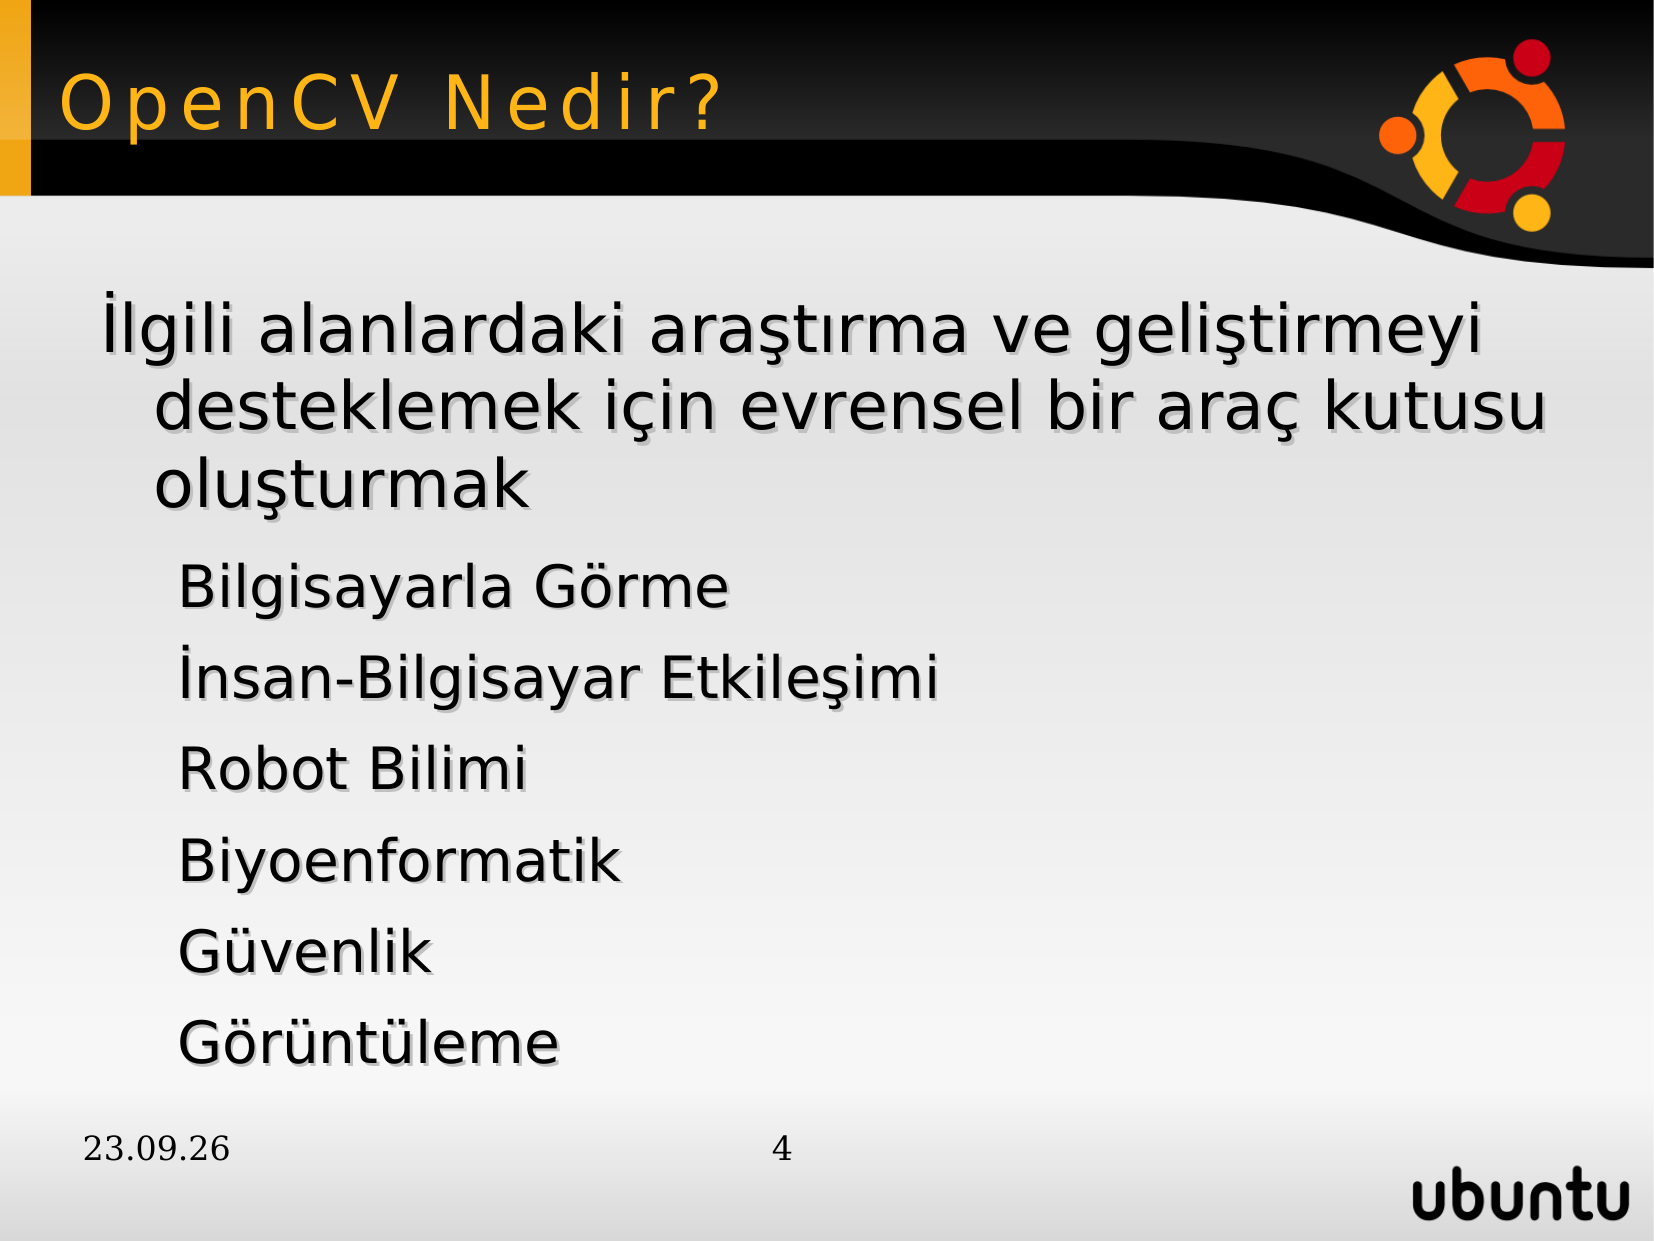

# OpenCV Nedir?
İlgili alanlardaki araştırma ve geliştirmeyi desteklemek için evrensel bir araç kutusu oluşturmak
Bilgisayarla Görme
İnsan-Bilgisayar Etkileşimi
Robot Bilimi
Biyoenformatik
Güvenlik
Görüntüleme
4